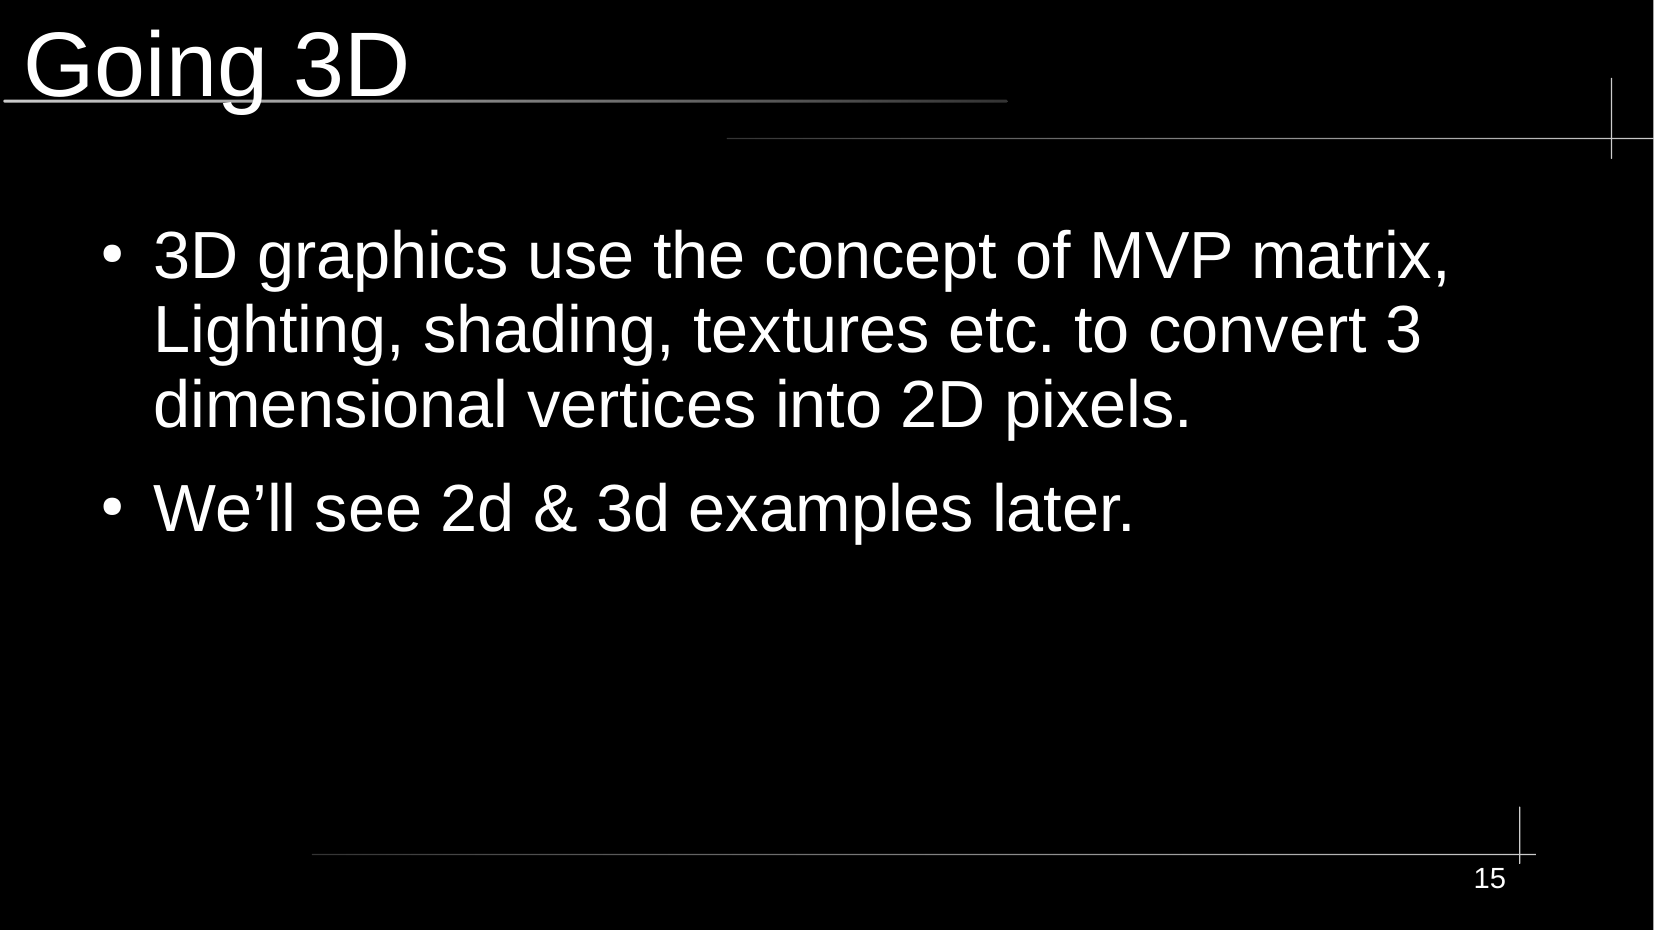

# Going 3D
3D graphics use the concept of MVP matrix, Lighting, shading, textures etc. to convert 3 dimensional vertices into 2D pixels.
We’ll see 2d & 3d examples later.
15